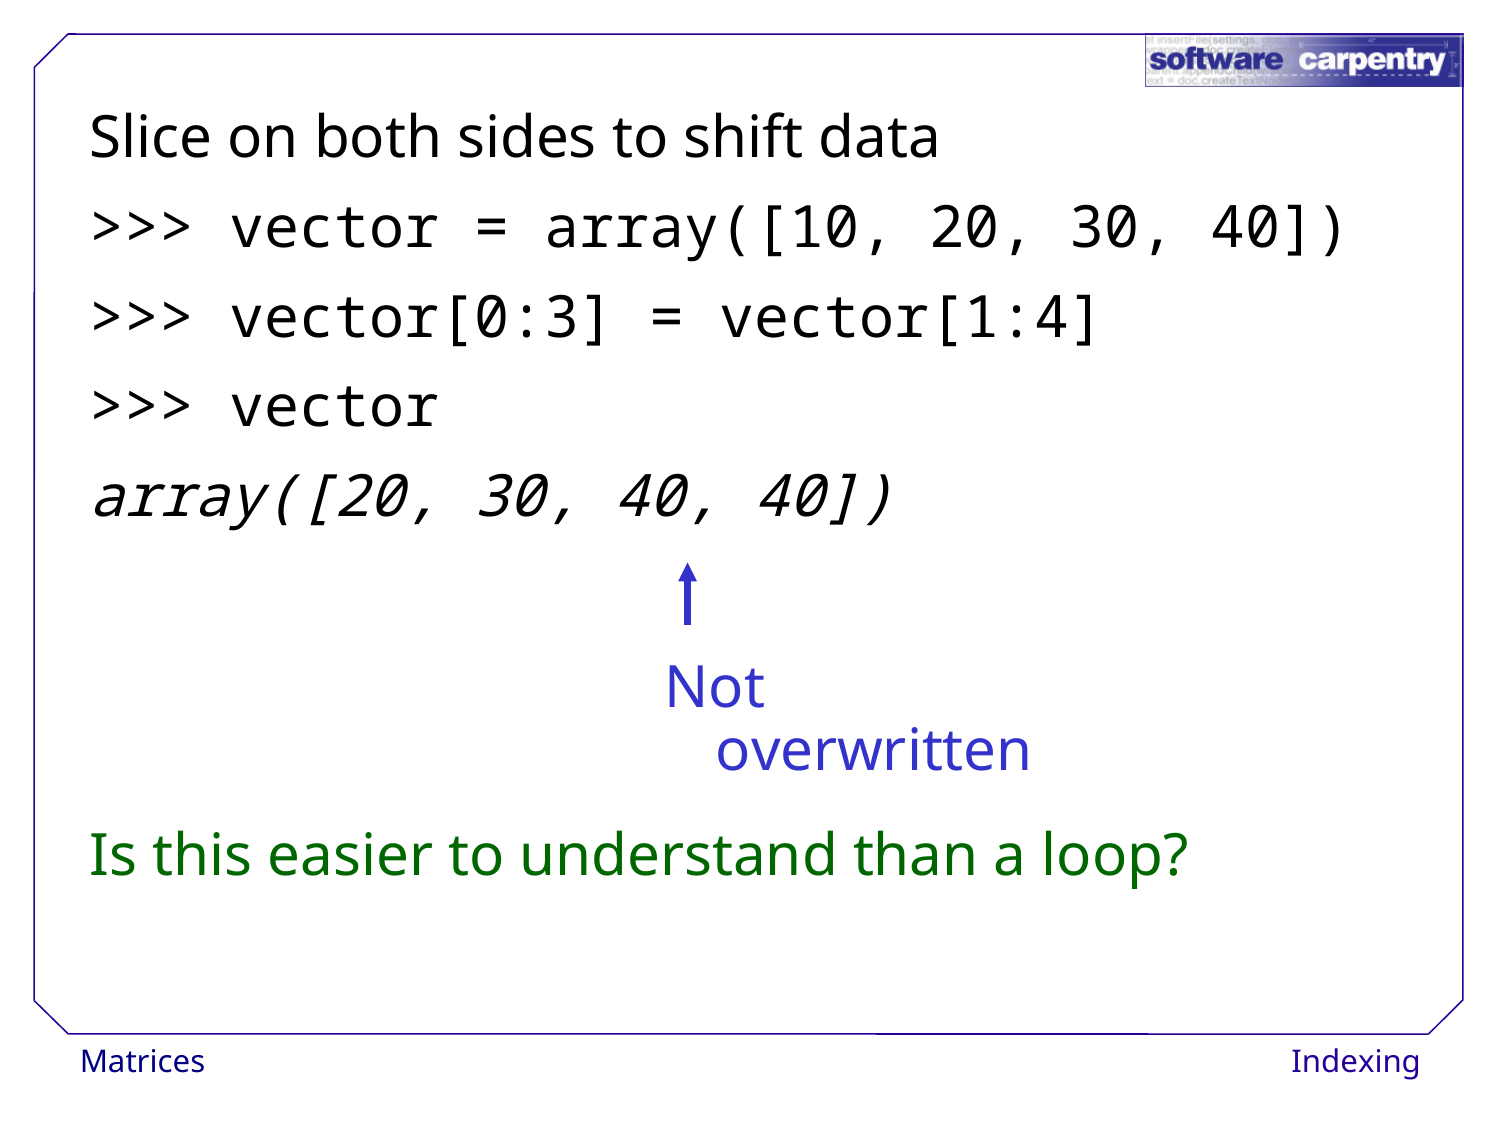

# Slice on both sides to shift data
>>> vector = array([10, 20, 30, 40])
>>> vector[0:3] = vector[1:4]
>>> vector
array([20, 30, 40, 40])
Is this easier to understand than a loop?
Not overwritten